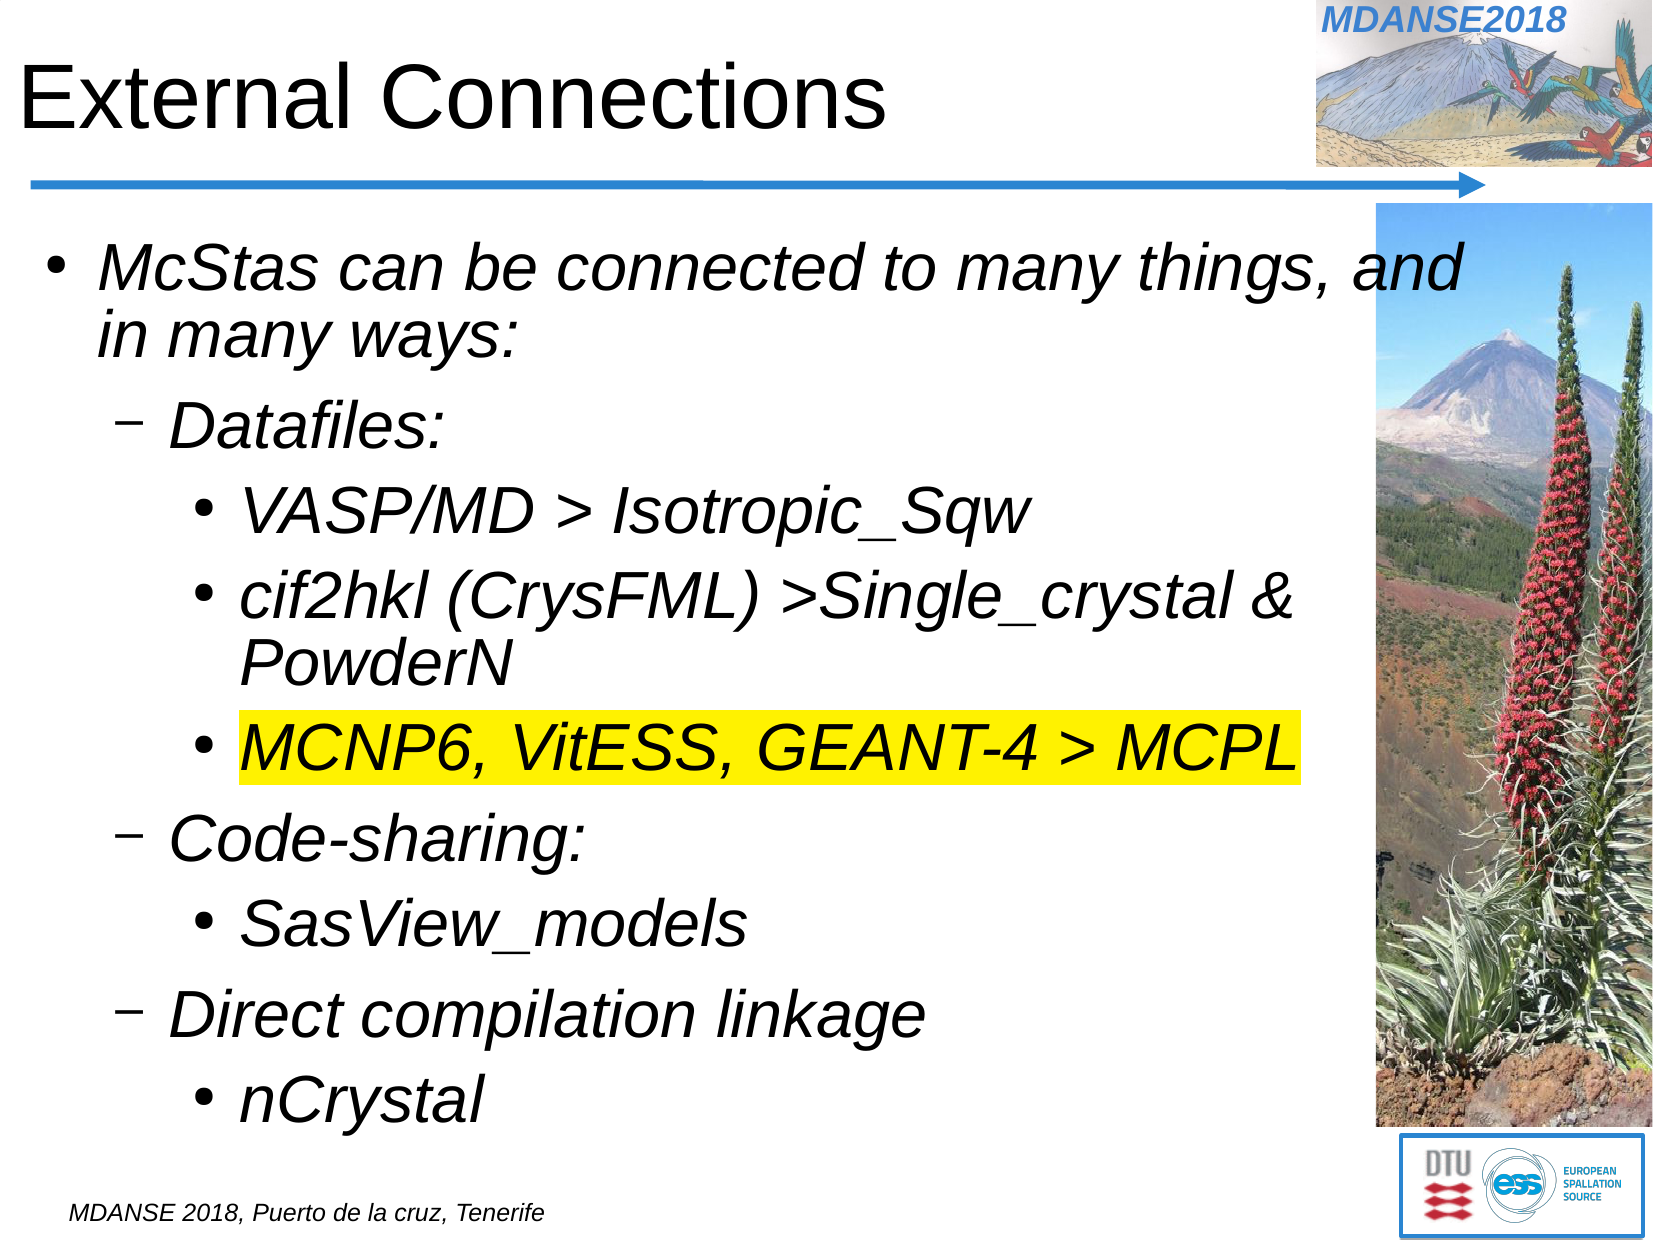

# External Connections
McStas can be connected to many things, and in many ways:
Datafiles:
VASP/MD > Isotropic_Sqw
cif2hkl (CrysFML) >Single_crystal & PowderN
MCNP6, VitESS, GEANT-4 > MCPL
Code-sharing:
SasView_models
Direct compilation linkage
nCrystal